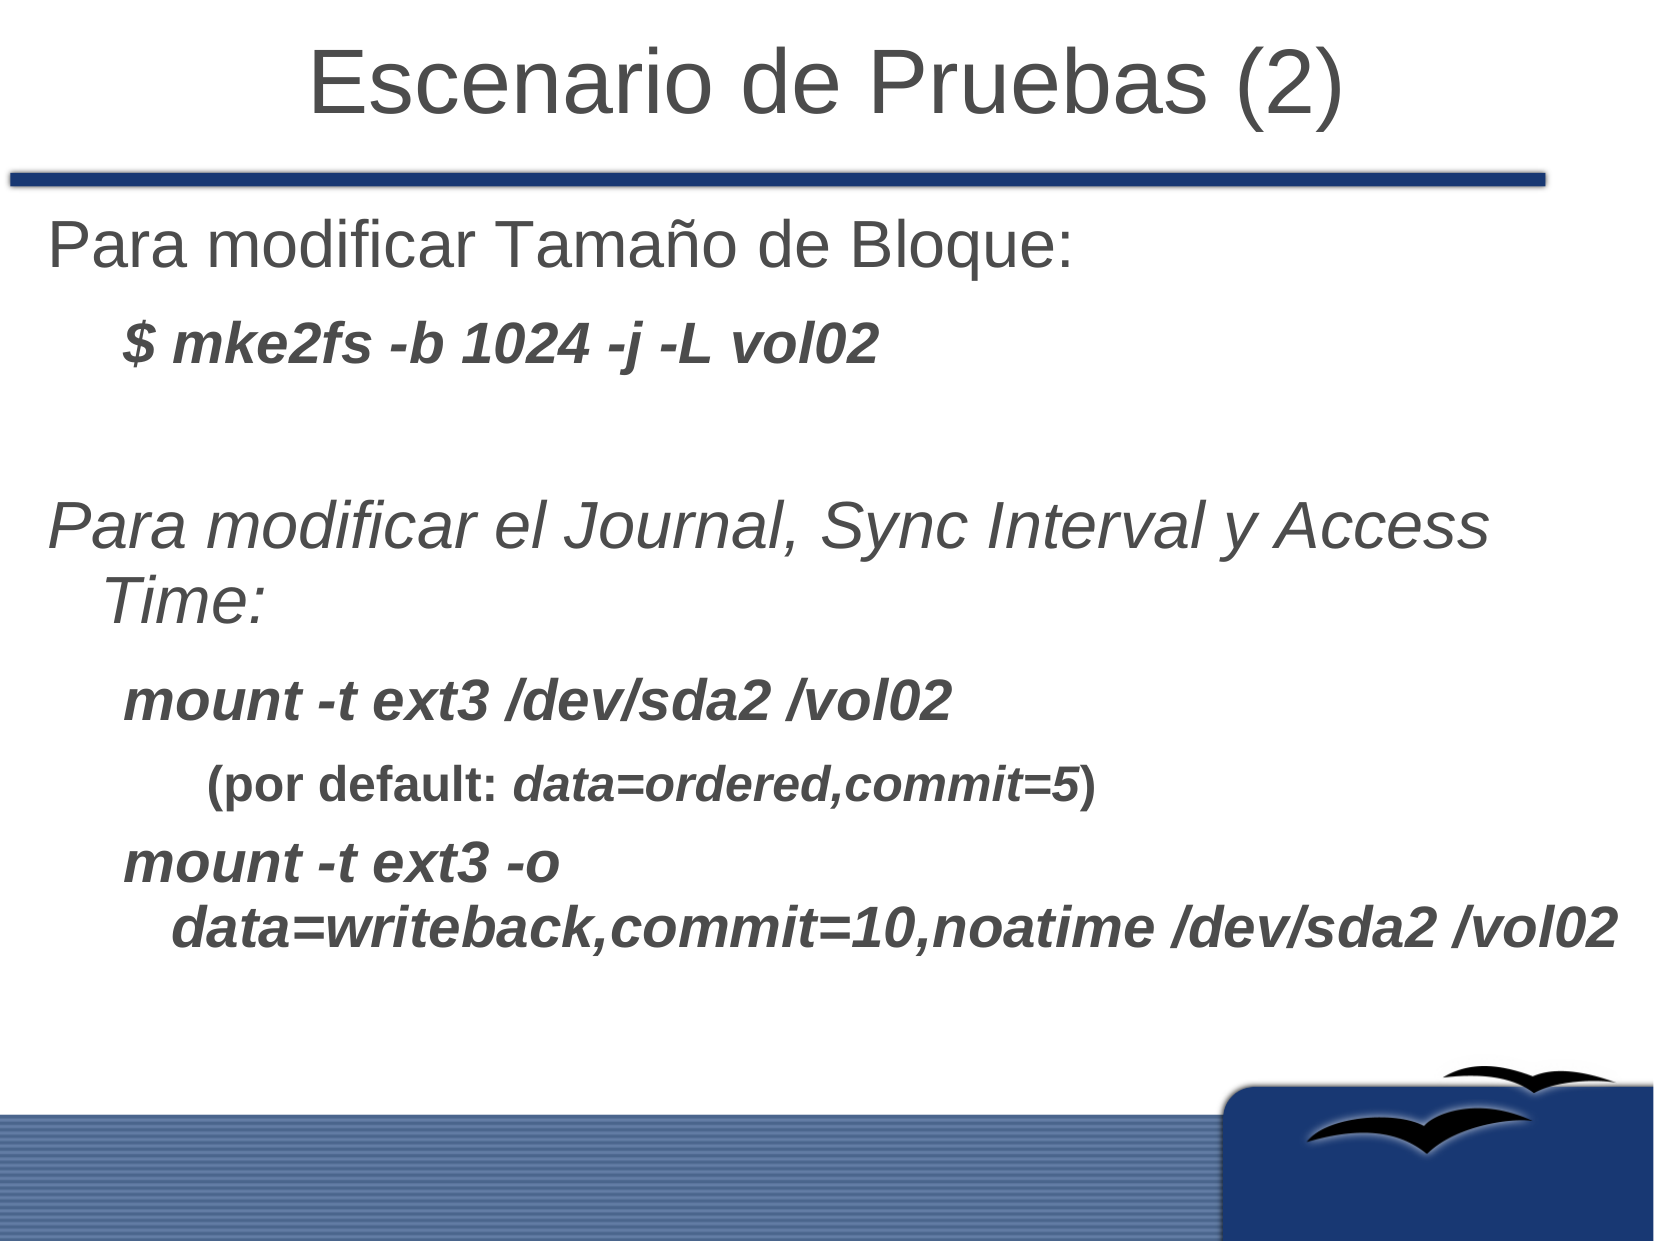

# Escenario de Pruebas (2)
Para modificar Tamaño de Bloque:
$ mke2fs -b 1024 -j -L vol02
Para modificar el Journal, Sync Interval y Access Time:
mount -t ext3 /dev/sda2 /vol02
(por default: data=ordered,commit=5)
mount -t ext3 -o data=writeback,commit=10,noatime /dev/sda2 /vol02